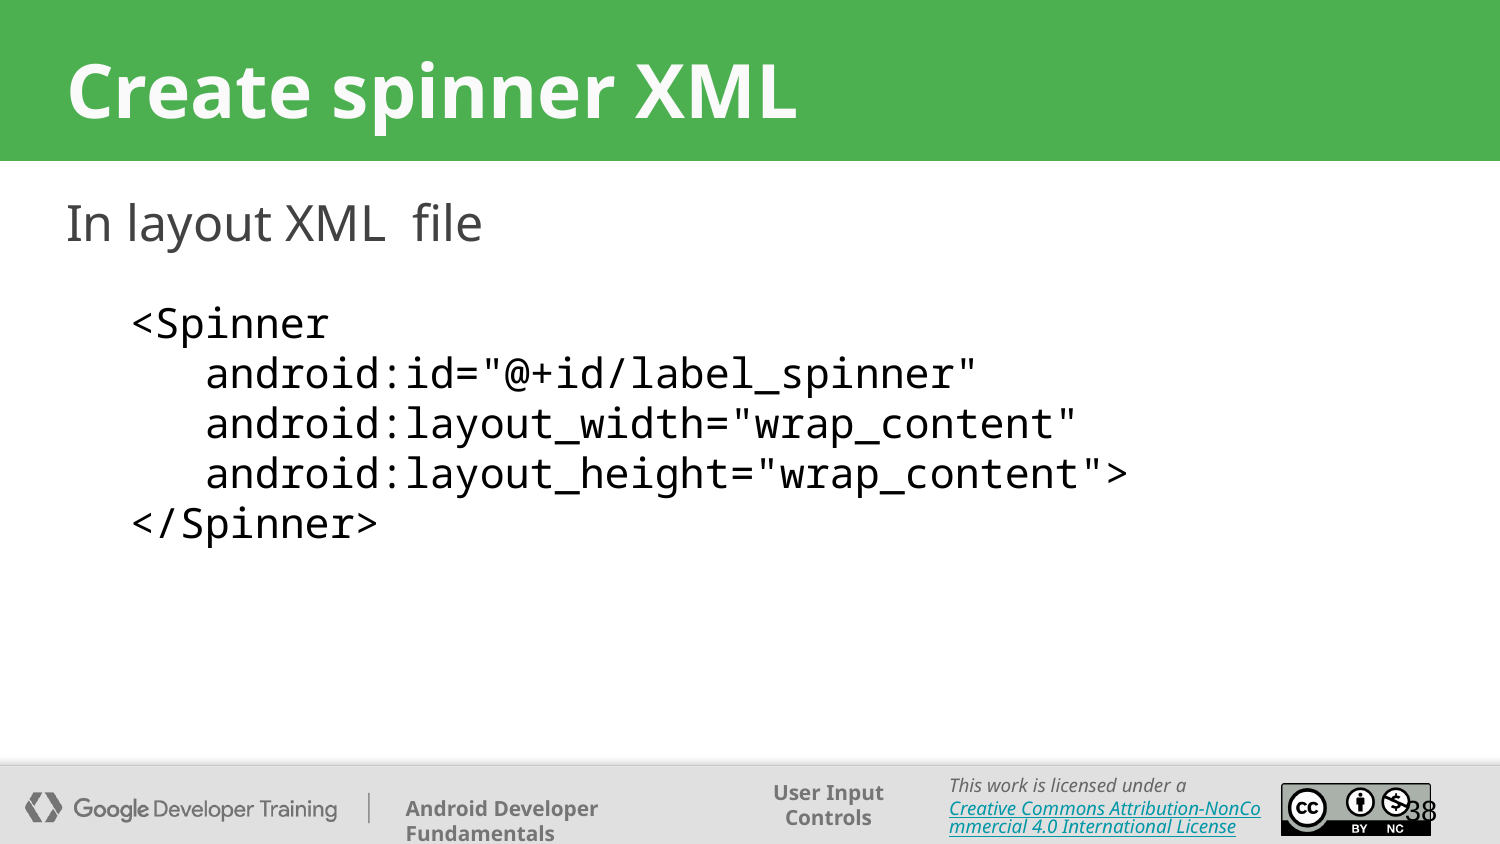

# Create spinner XML
In layout XML file
<Spinner
 android:id="@+id/label_spinner"
 android:layout_width="wrap_content"
 android:layout_height="wrap_content">
</Spinner>